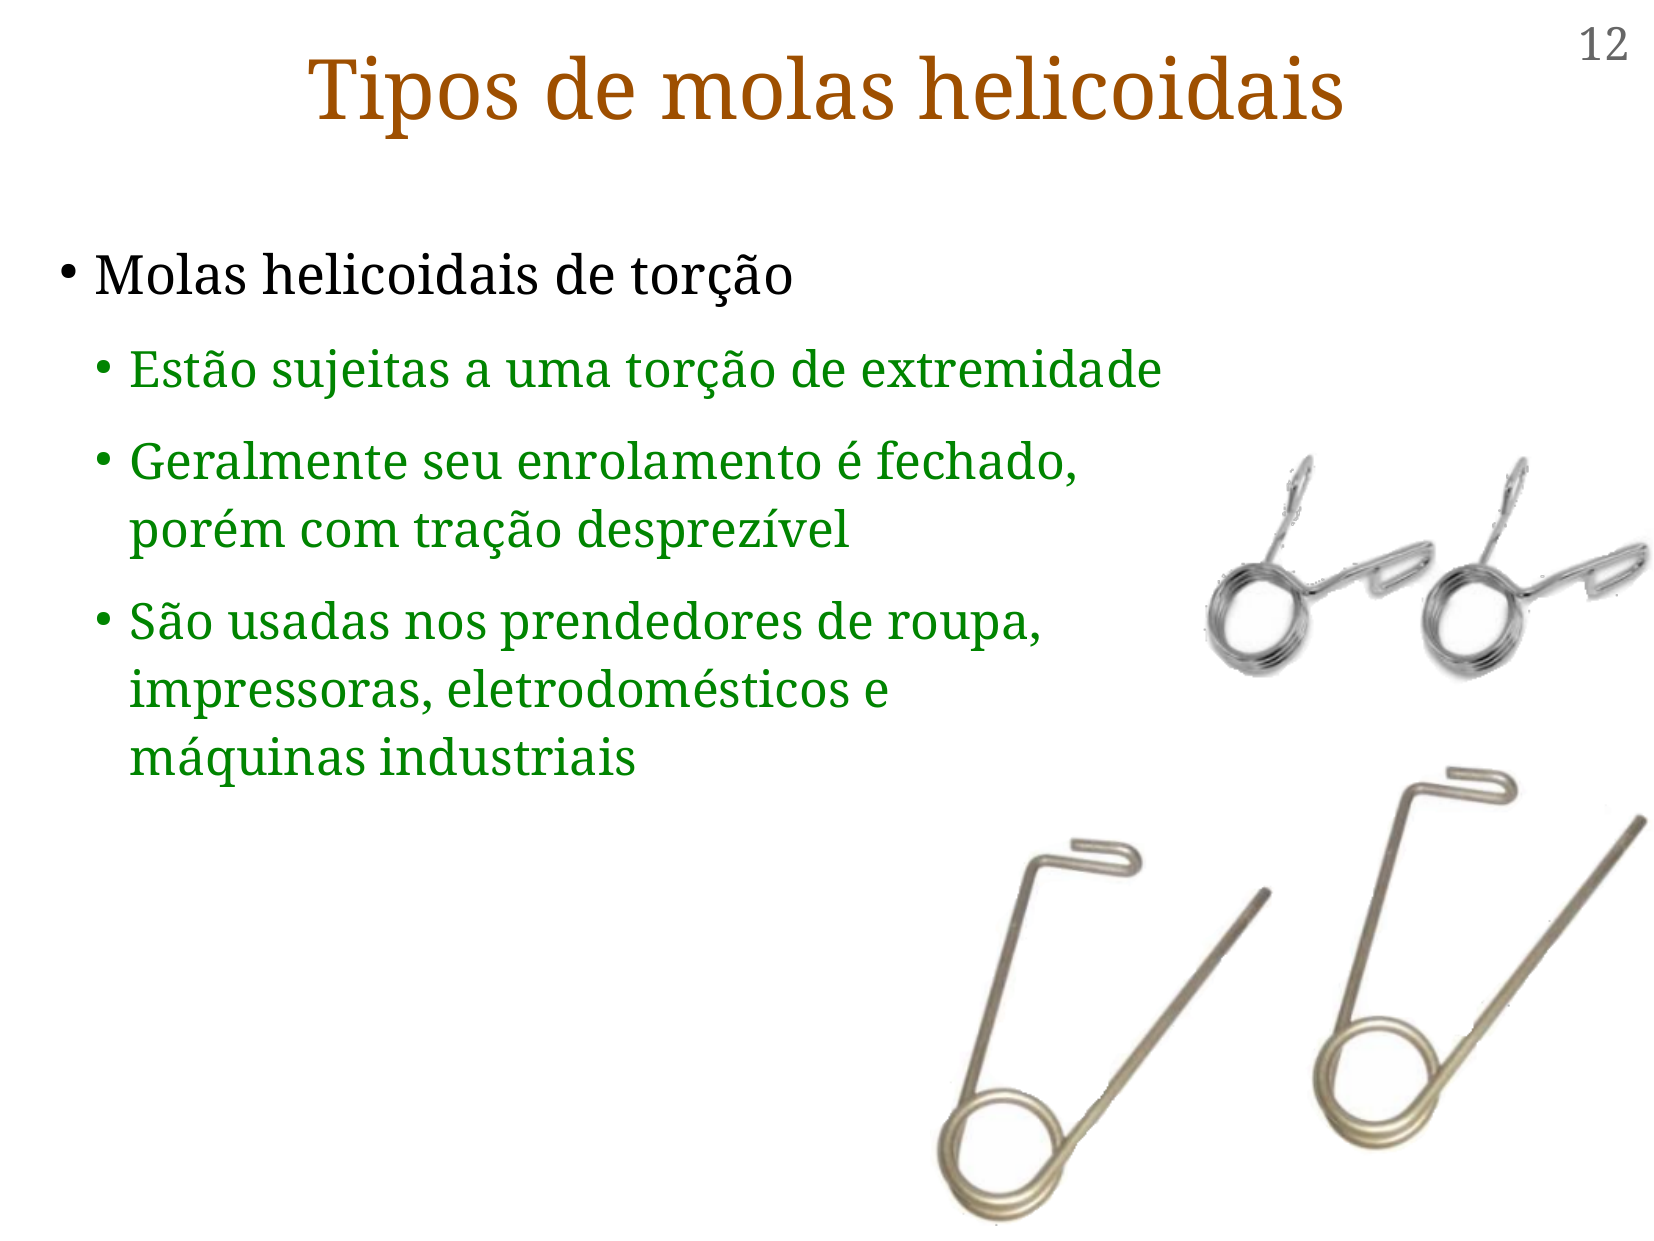

12
# Tipos de molas helicoidais
Molas helicoidais de torção
Estão sujeitas a uma torção de extremidade
Geralmente seu enrolamento é fechado,
porém com tração desprezível
São usadas nos prendedores de roupa,
impressoras, eletrodomésticos e
máquinas industriais